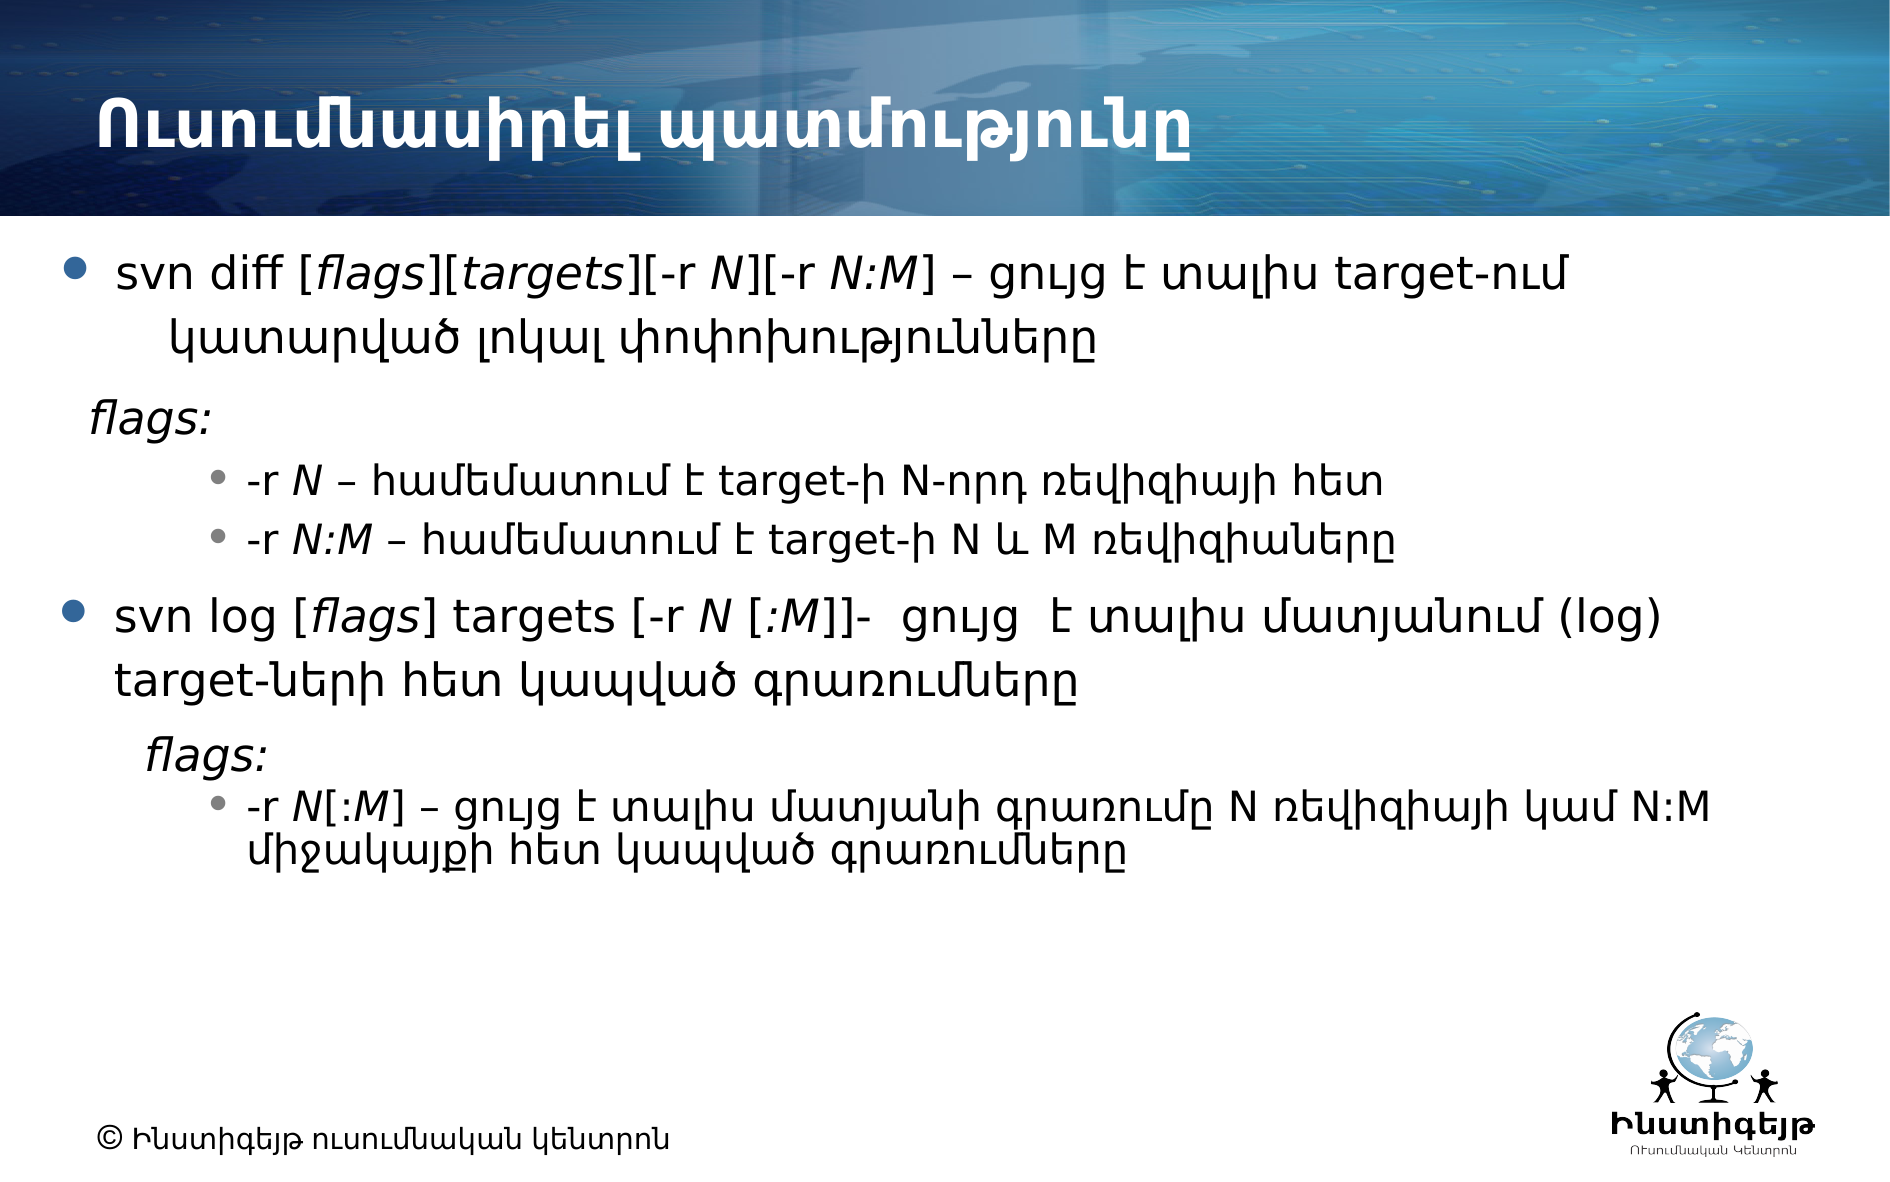

# Ուսումնասիրել պատմությունը
svn diff [flags][targets][-r N][-r N:M] – ցույց է տալիս target-ում կատարված լոկալ փոփոխությունները
 flags:
-r N – համեմատում է target-ի N-որդ ռեվիզիայի հետ
-r N:M – համեմատում է target-ի N և M ռեվիզիաները
svn log [flags] targets [-r N [:M]]- ցույց է տալիս մատյանում (log) target-ների հետ կապված գրառումները
flags:
-r N[:M] – ցույց է տալիս մատյանի գրառումը N ռեվիզիայի կամ N:M միջակայքի հետ կապված գրառումները